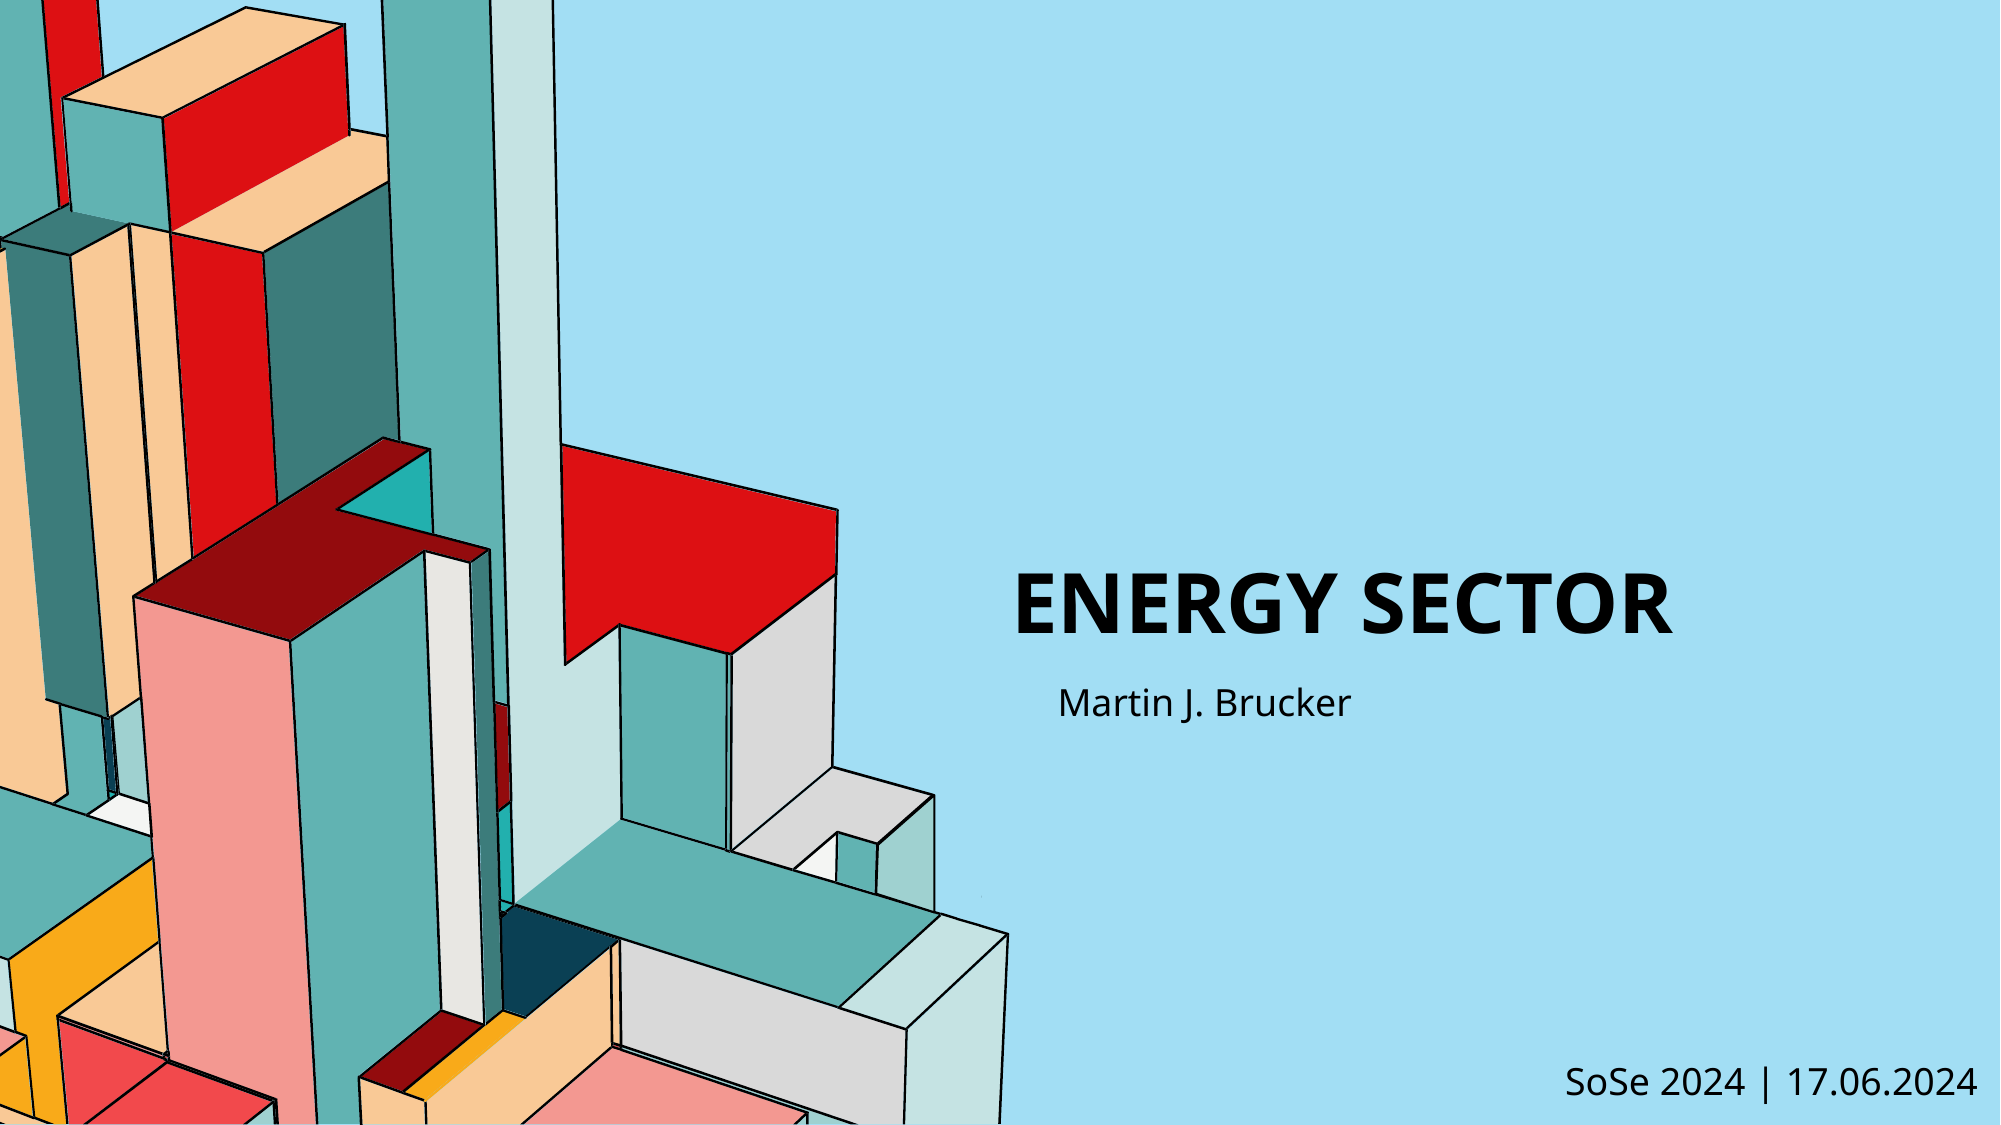

# Energy Sector
Martin J. Brucker
SoSe 2024 | 17.06.2024